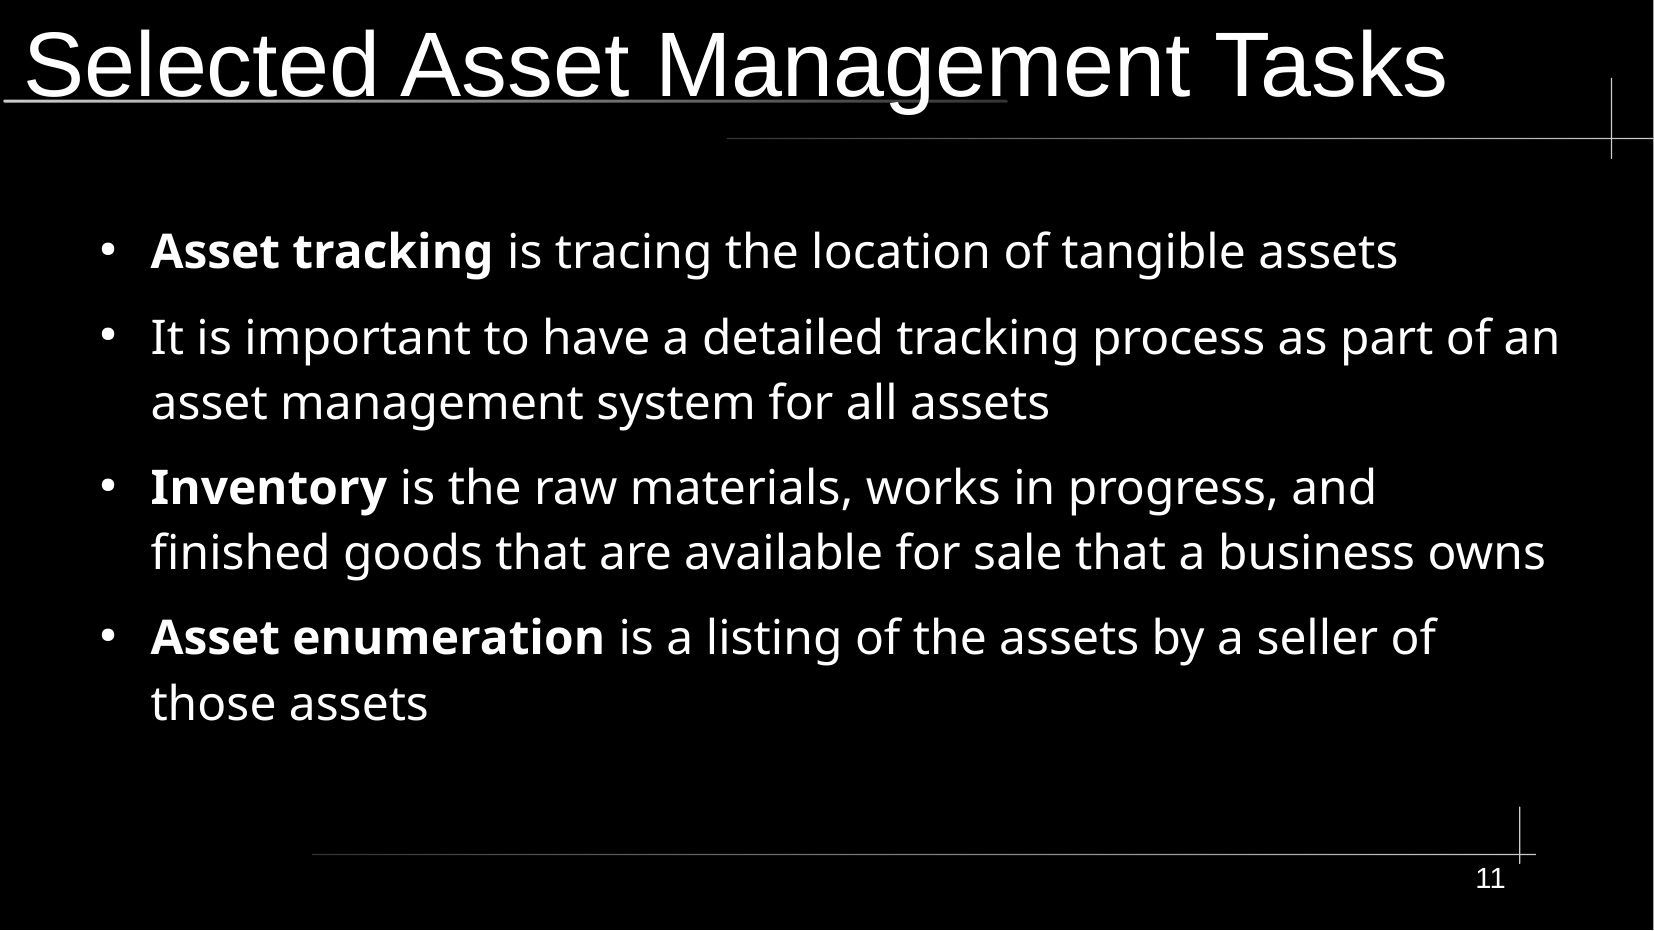

# Selected Asset Management Tasks
Asset tracking is tracing the location of tangible assets
It is important to have a detailed tracking process as part of an asset management system for all assets
Inventory is the raw materials, works in progress, and finished goods that are available for sale that a business owns
Asset enumeration is a listing of the assets by a seller of those assets
11